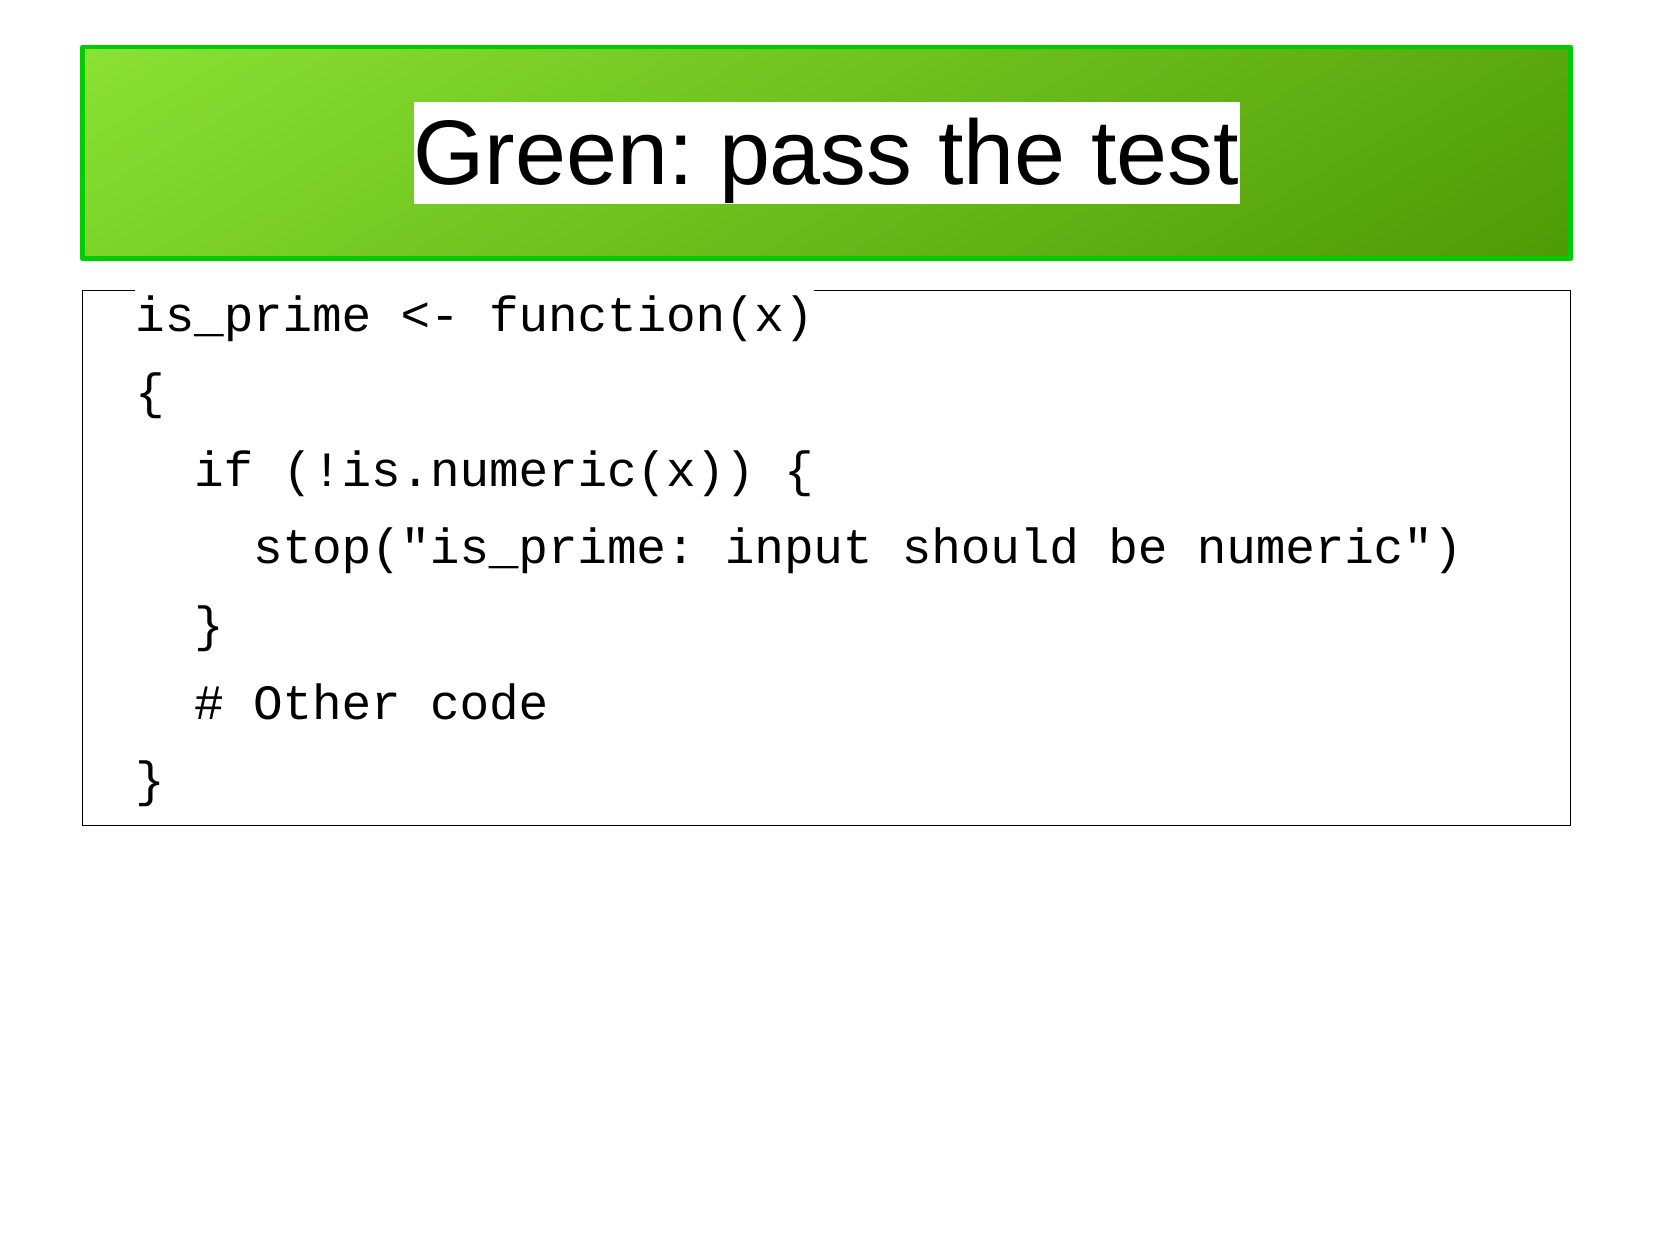

Green: pass the test
#
is_prime <- function(x)
{
 if (!is.numeric(x)) {
 stop("is_prime: input should be numeric")
 }
 # Other code
}